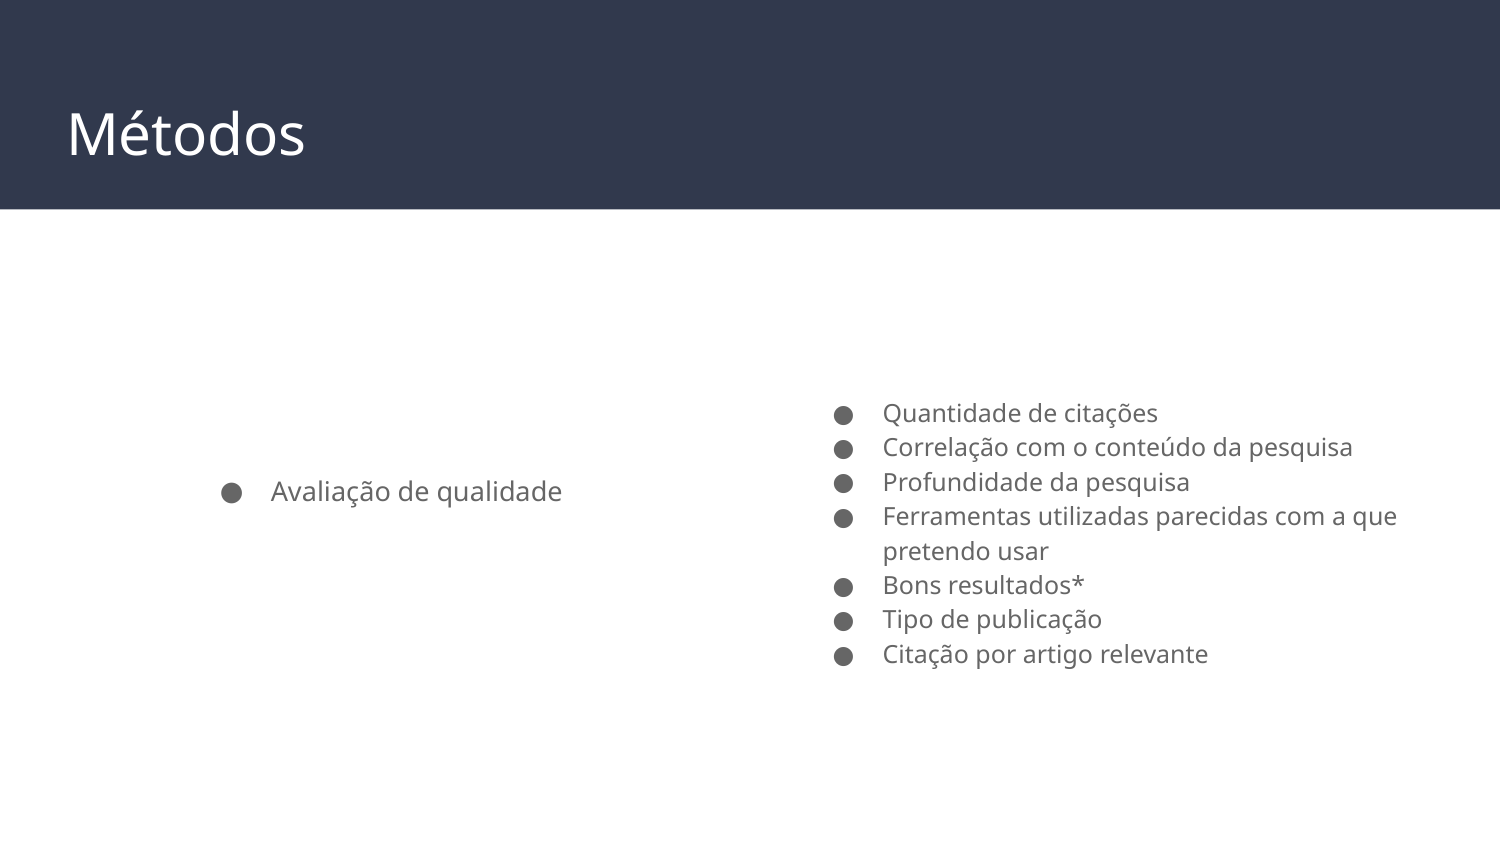

# Métodos
Avaliação de qualidade
Quantidade de citações
Correlação com o conteúdo da pesquisa
Profundidade da pesquisa
Ferramentas utilizadas parecidas com a que pretendo usar
Bons resultados*
Tipo de publicação
Citação por artigo relevante